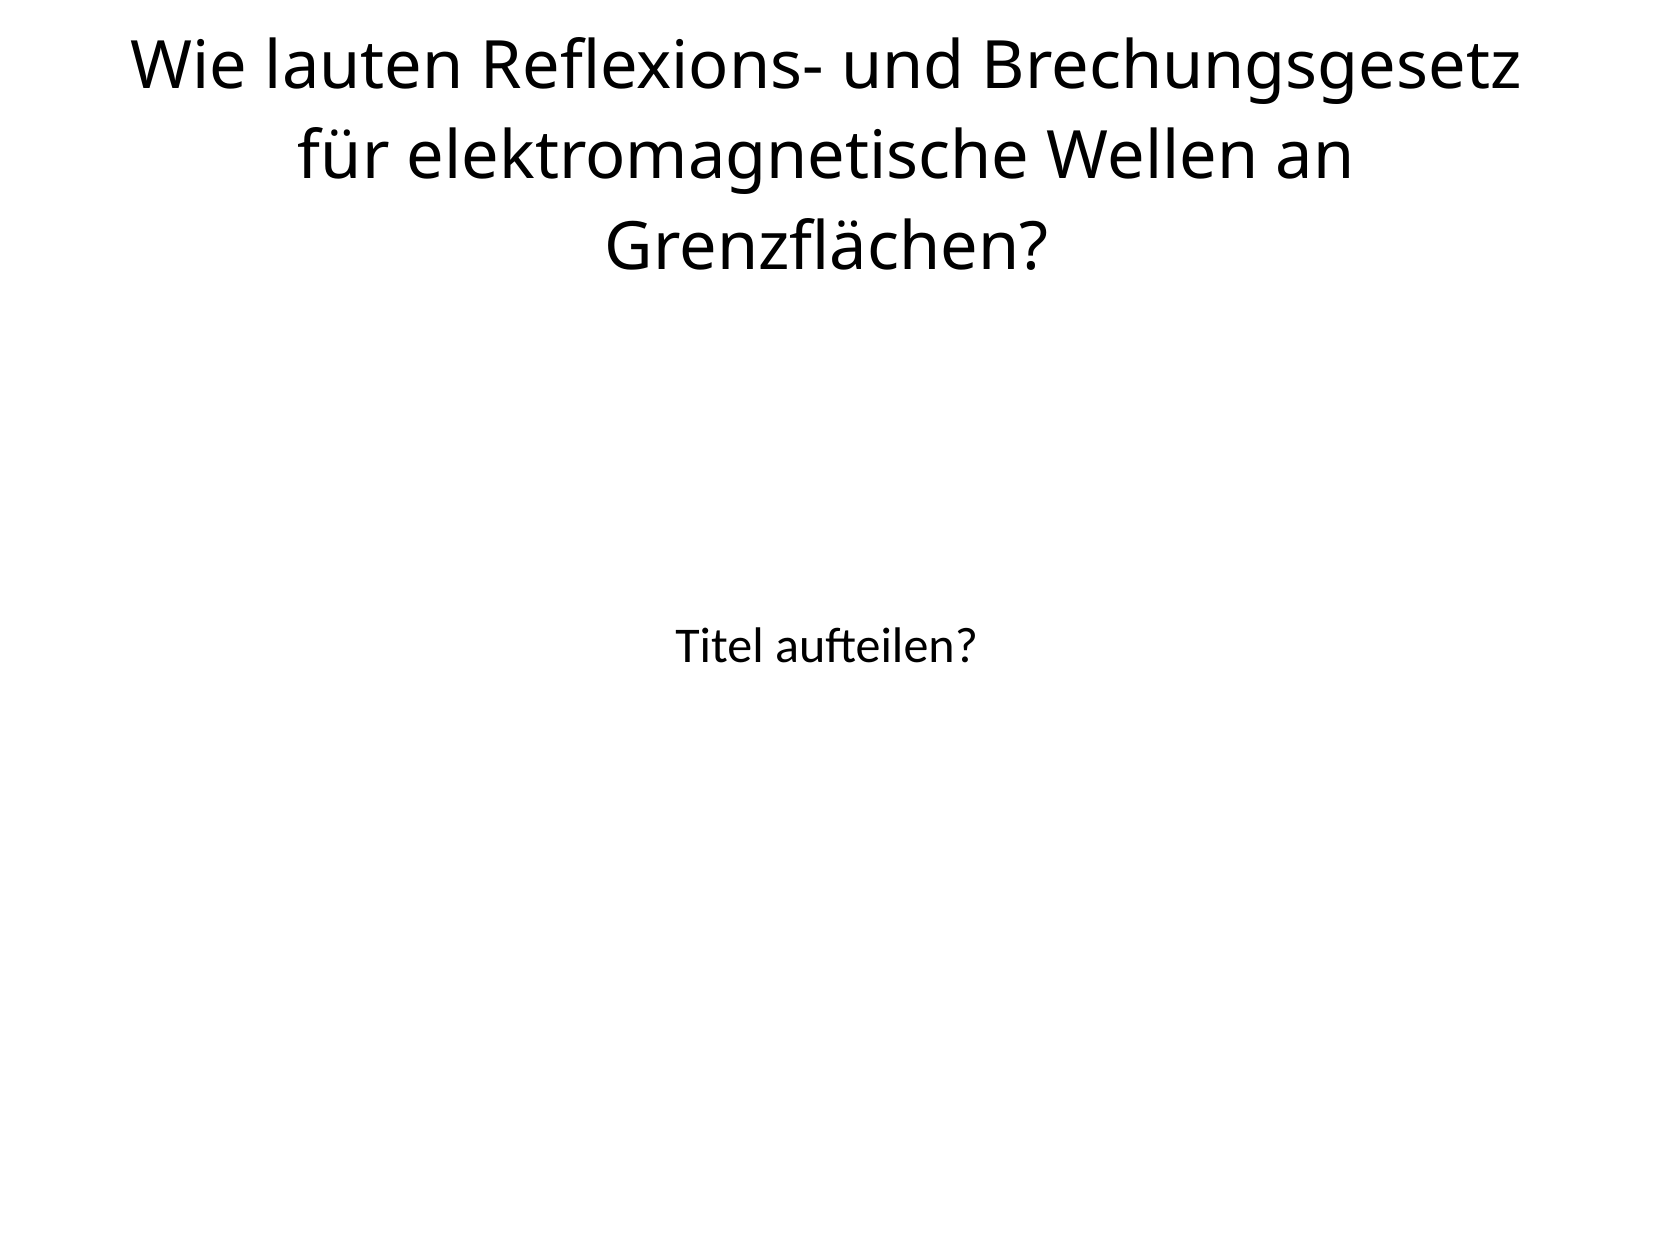

# Wie lauten Reflexions- und Brechungsgesetz für elektromagnetische Wellen an Grenzflächen?
Titel aufteilen?